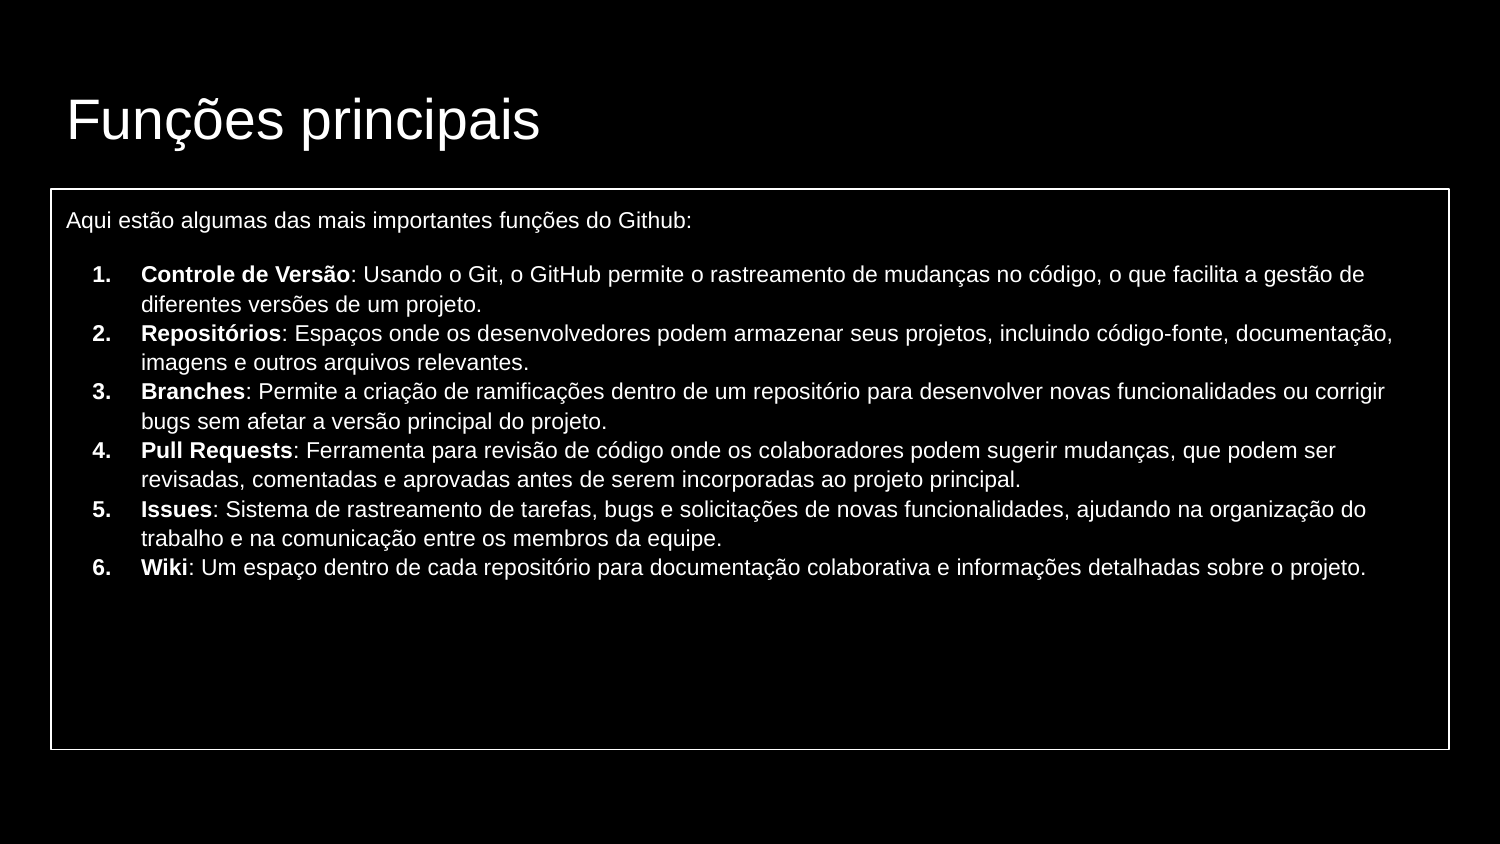

# Funções principais
Aqui estão algumas das mais importantes funções do Github:
Controle de Versão: Usando o Git, o GitHub permite o rastreamento de mudanças no código, o que facilita a gestão de diferentes versões de um projeto.
Repositórios: Espaços onde os desenvolvedores podem armazenar seus projetos, incluindo código-fonte, documentação, imagens e outros arquivos relevantes.
Branches: Permite a criação de ramificações dentro de um repositório para desenvolver novas funcionalidades ou corrigir bugs sem afetar a versão principal do projeto.
Pull Requests: Ferramenta para revisão de código onde os colaboradores podem sugerir mudanças, que podem ser revisadas, comentadas e aprovadas antes de serem incorporadas ao projeto principal.
Issues: Sistema de rastreamento de tarefas, bugs e solicitações de novas funcionalidades, ajudando na organização do trabalho e na comunicação entre os membros da equipe.
Wiki: Um espaço dentro de cada repositório para documentação colaborativa e informações detalhadas sobre o projeto.